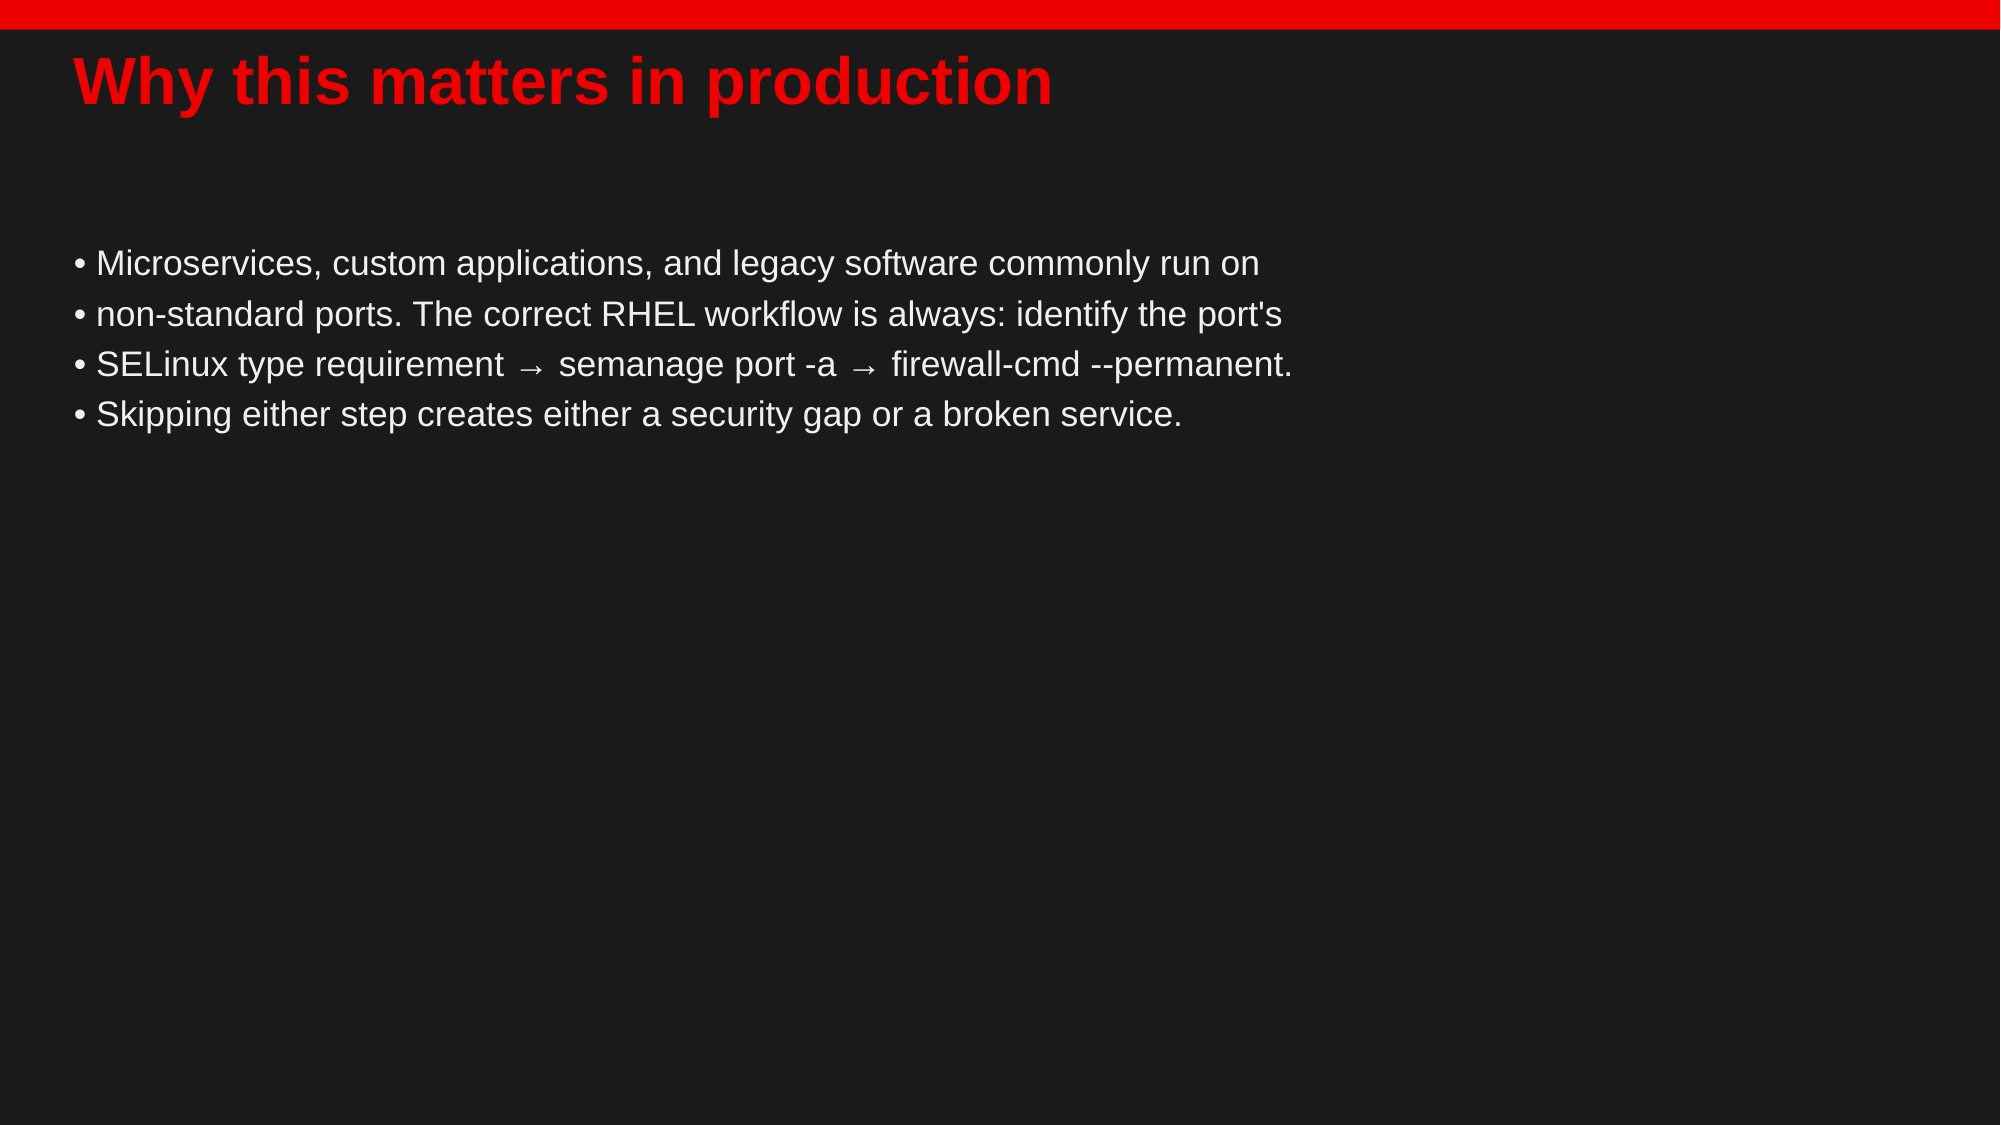

Why this matters in production
• Microservices, custom applications, and legacy software commonly run on
• non-standard ports. The correct RHEL workflow is always: identify the port's
• SELinux type requirement → semanage port -a → firewall-cmd --permanent.
• Skipping either step creates either a security gap or a broken service.